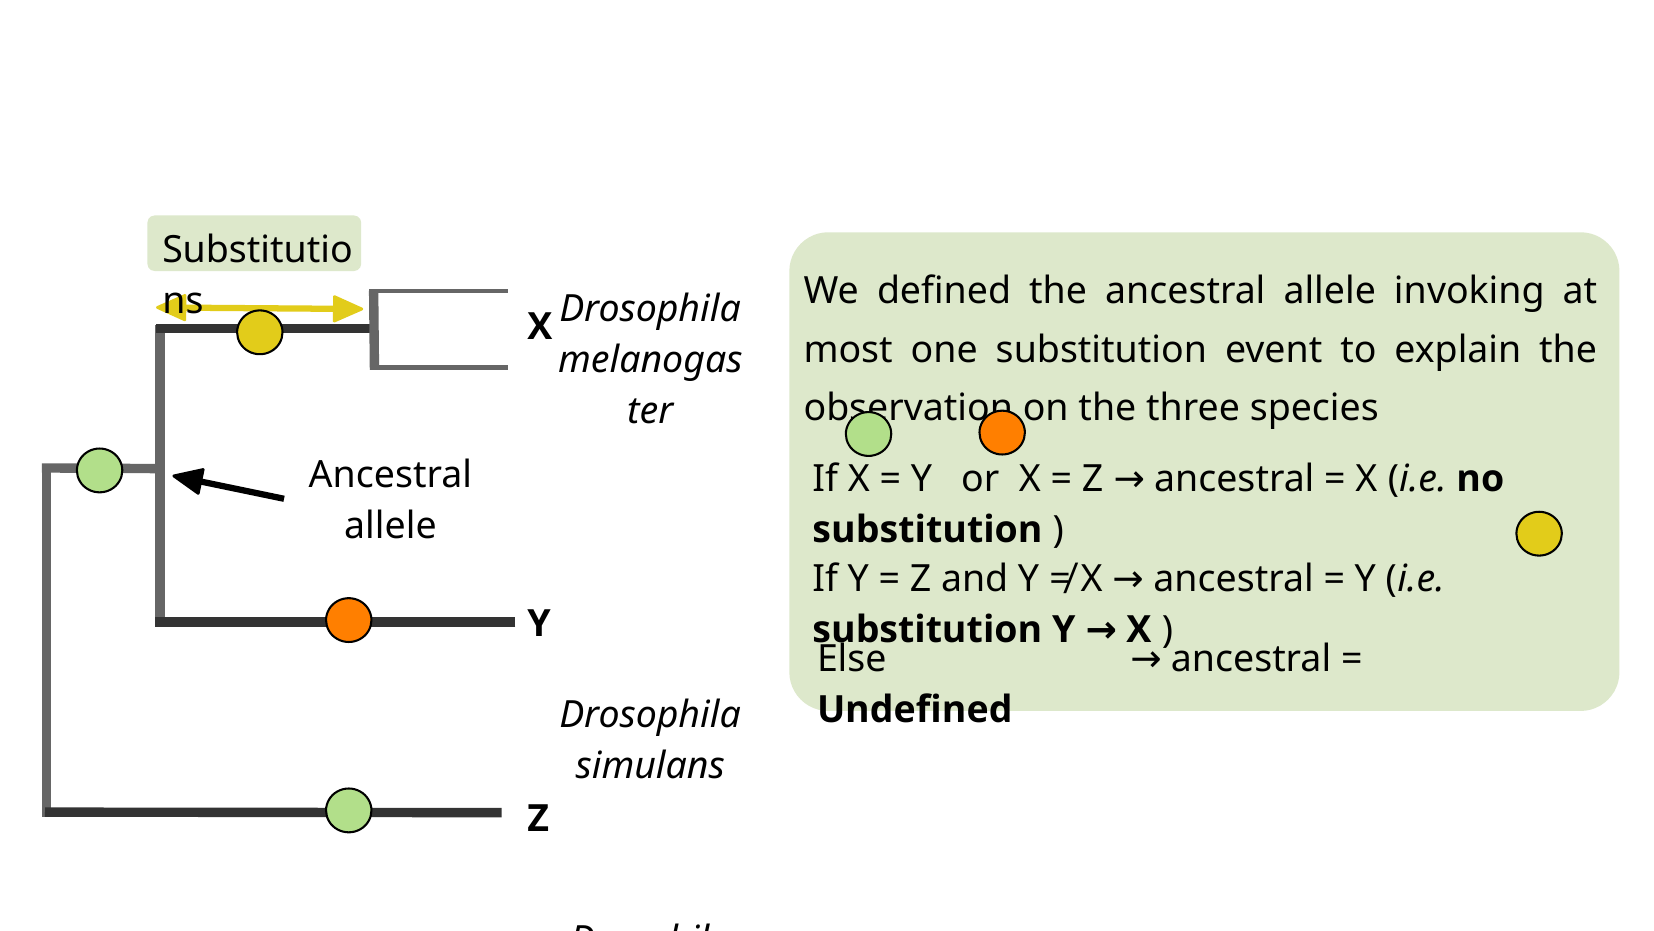

Substitutions
We defined the ancestral allele invoking at most one substitution event to explain the observation on the three species
Drosophila melanogaster
Drosophila simulans
Drosphila erecta
X
Ancestral
allele
If X = Y or X = Z → ancestral = X (i.e. no substitution )
If Y = Z and Y ≠ X → ancestral = Y (i.e. substitution Y → X )
Y
Else → ancestral = Undefined
Z